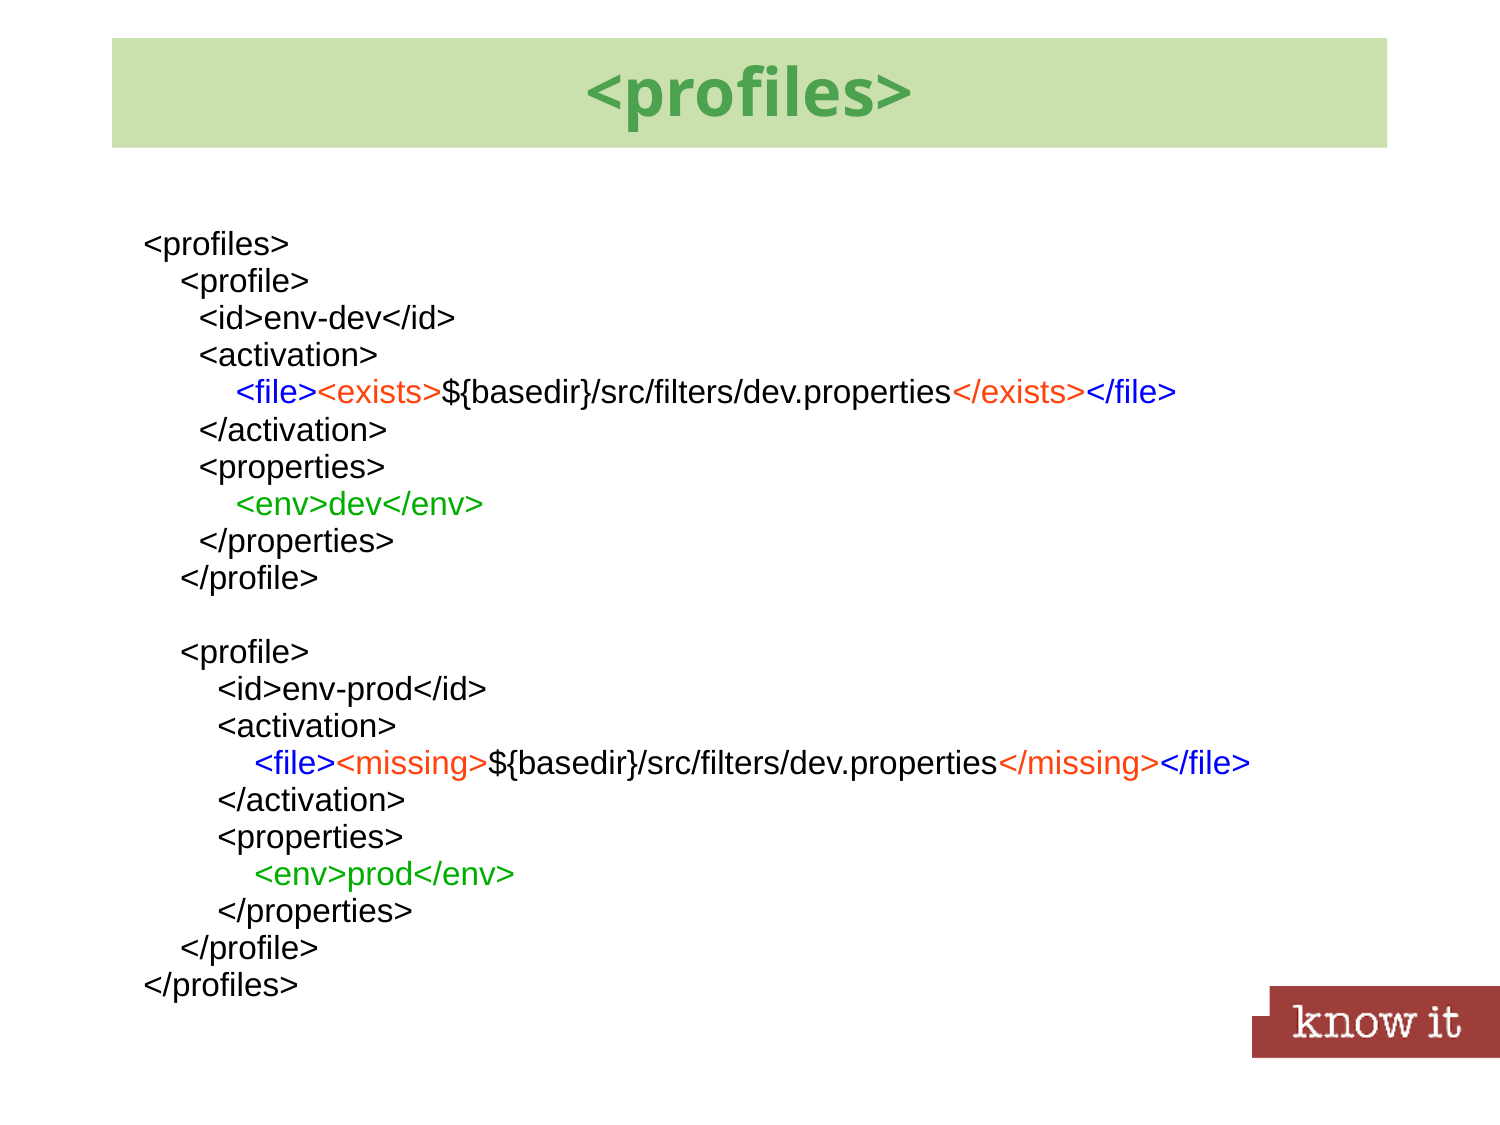

<profiles>
<profiles>
 <profile>
 <id>env-dev</id>
 <activation>
 <file><exists>${basedir}/src/filters/dev.properties</exists></file>
 </activation>
 <properties>
 <env>dev</env>
 </properties>
 </profile>
 <profile>
 <id>env-prod</id>
 <activation>
 <file><missing>${basedir}/src/filters/dev.properties</missing></file>
 </activation>
 <properties>
 <env>prod</env>
 </properties>
 </profile>
</profiles>